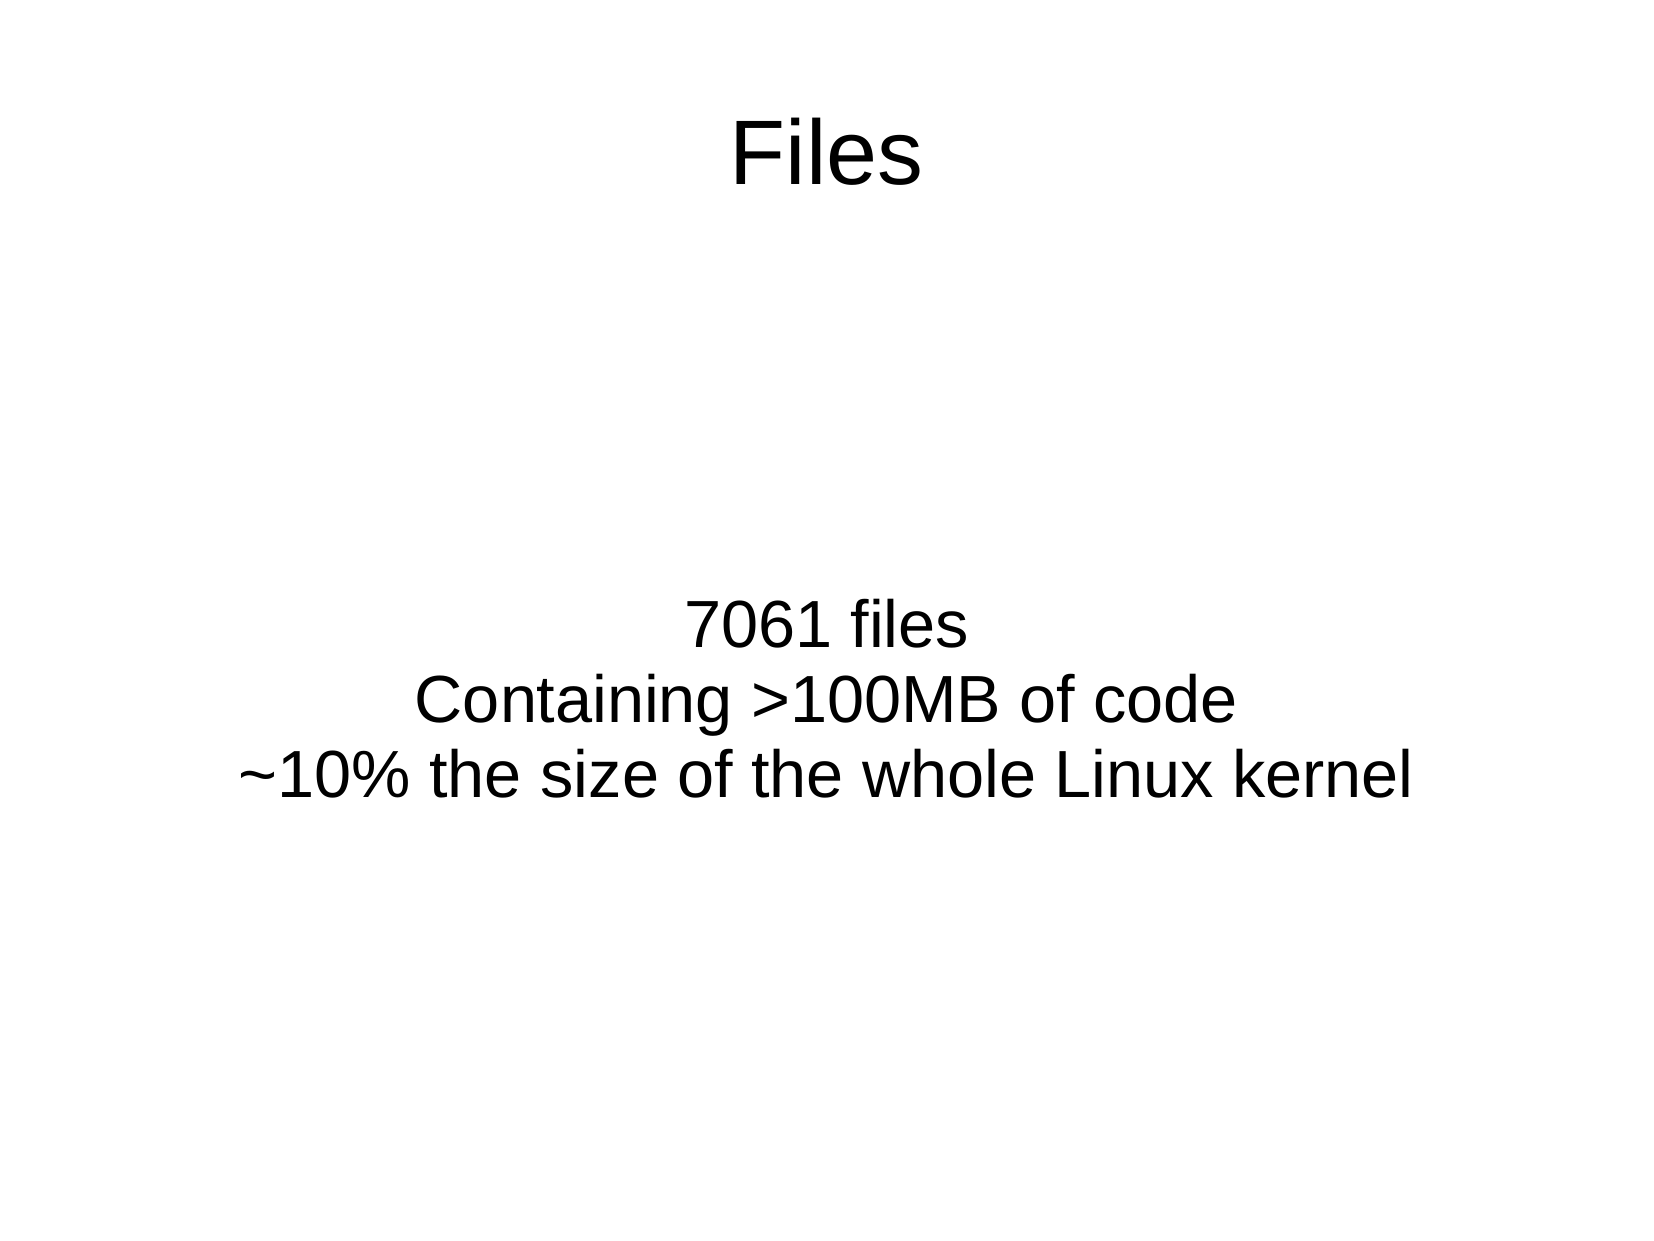

# Files
7061 files
Containing >100MB of code
~10% the size of the whole Linux kernel